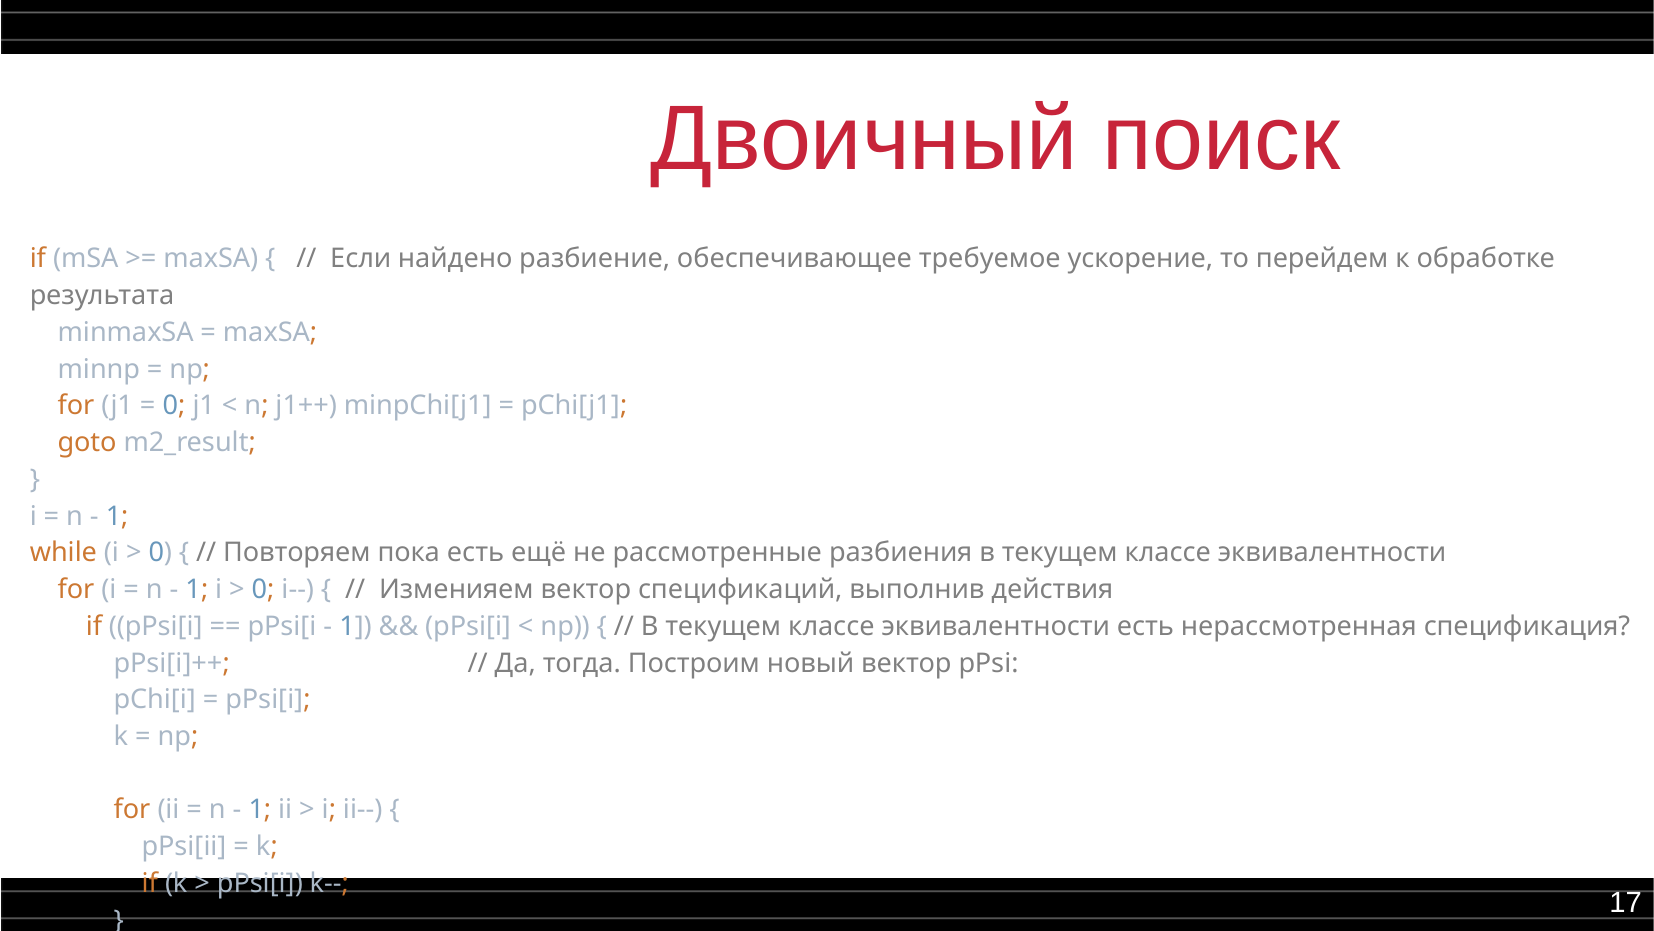

# Двоичный поиск
if (mSA >= maxSA) { // Если найдено разбиение, обеспечивающее требуемое ускорение, то перейдем к обработке результата
 minmaxSA = maxSA;
 minnp = np;
 for (j1 = 0; j1 < n; j1++) minpChi[j1] = pChi[j1];
 goto m2_result;
}
i = n - 1;
while (i > 0) { // Повторяем пока есть ещё не рассмотренные разбиения в текущем классе эквивалентности
 for (i = n - 1; i > 0; i--) { // Изменияем вектор спецификаций, выполнив действия
 if ((pPsi[i] == pPsi[i - 1]) && (pPsi[i] < np)) { // В текущем классе эквивалентности есть нерассмотренная спецификация?
 pPsi[i]++; // Да, тогда. Построим новый вектор pPsi:
 pChi[i] = pPsi[i];
 k = np;
 for (ii = n - 1; ii > i; ii--) {
 pPsi[ii] = k;
 if (k > pPsi[i]) k--;
 }